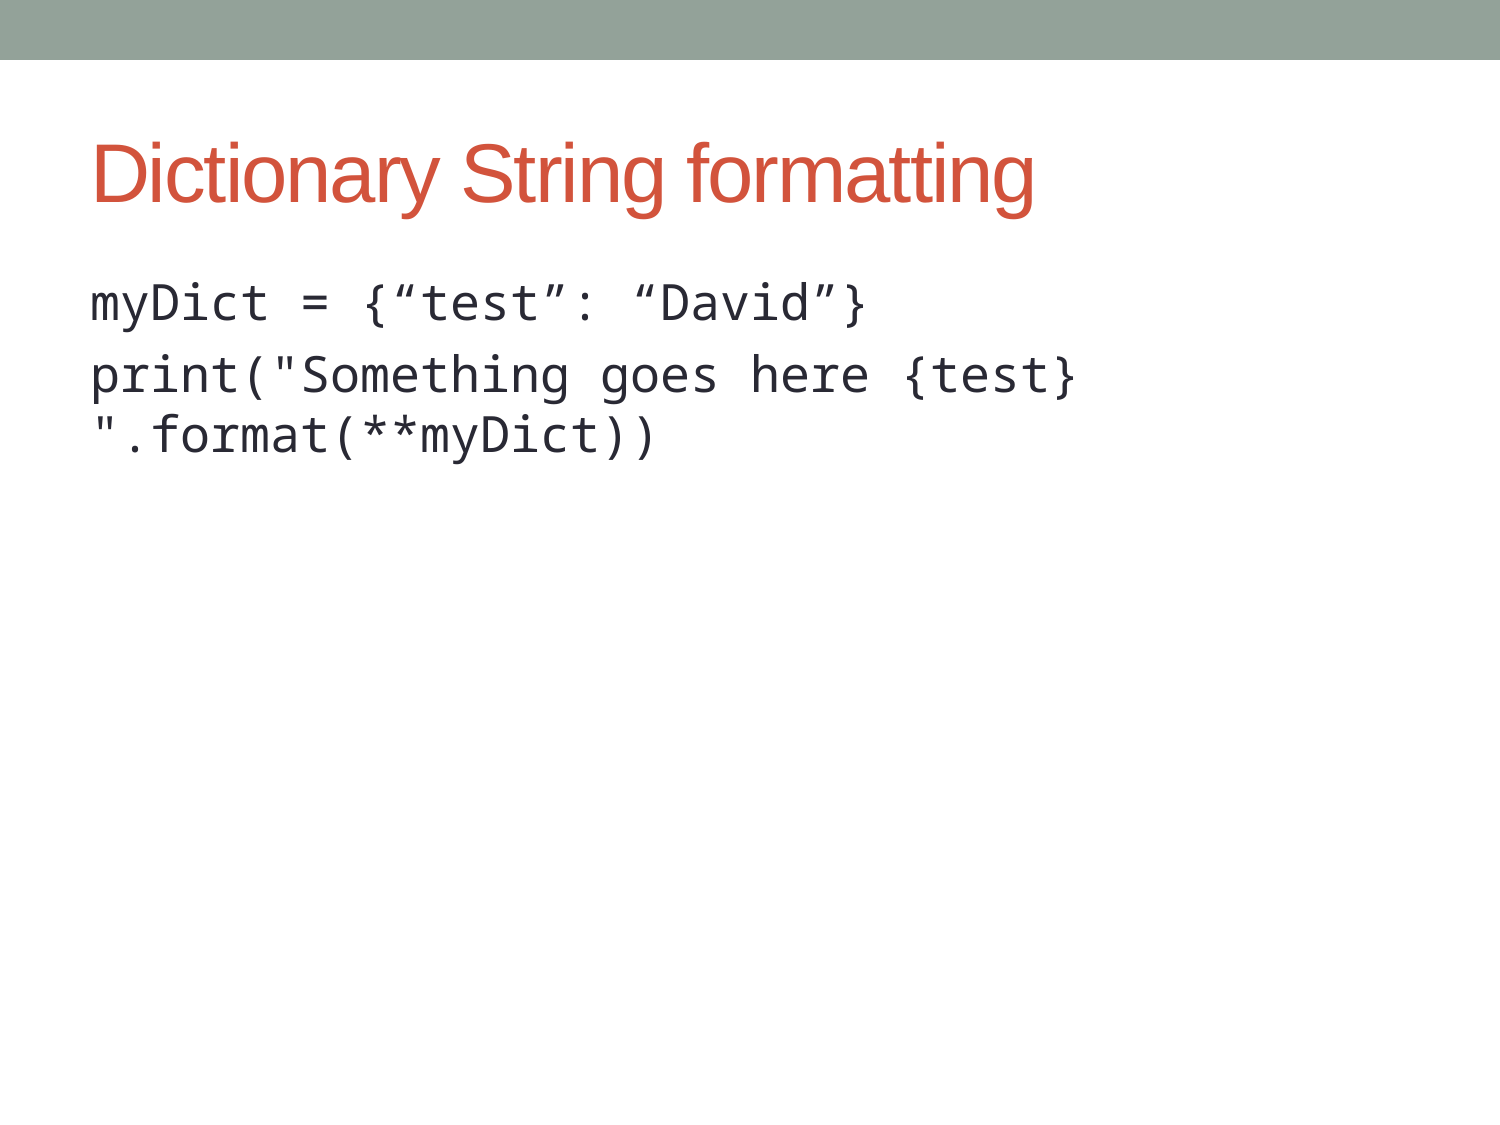

# Dictionary String formatting
myDict = {“test”: “David”}
print("Something goes here {test} ".format(**myDict))